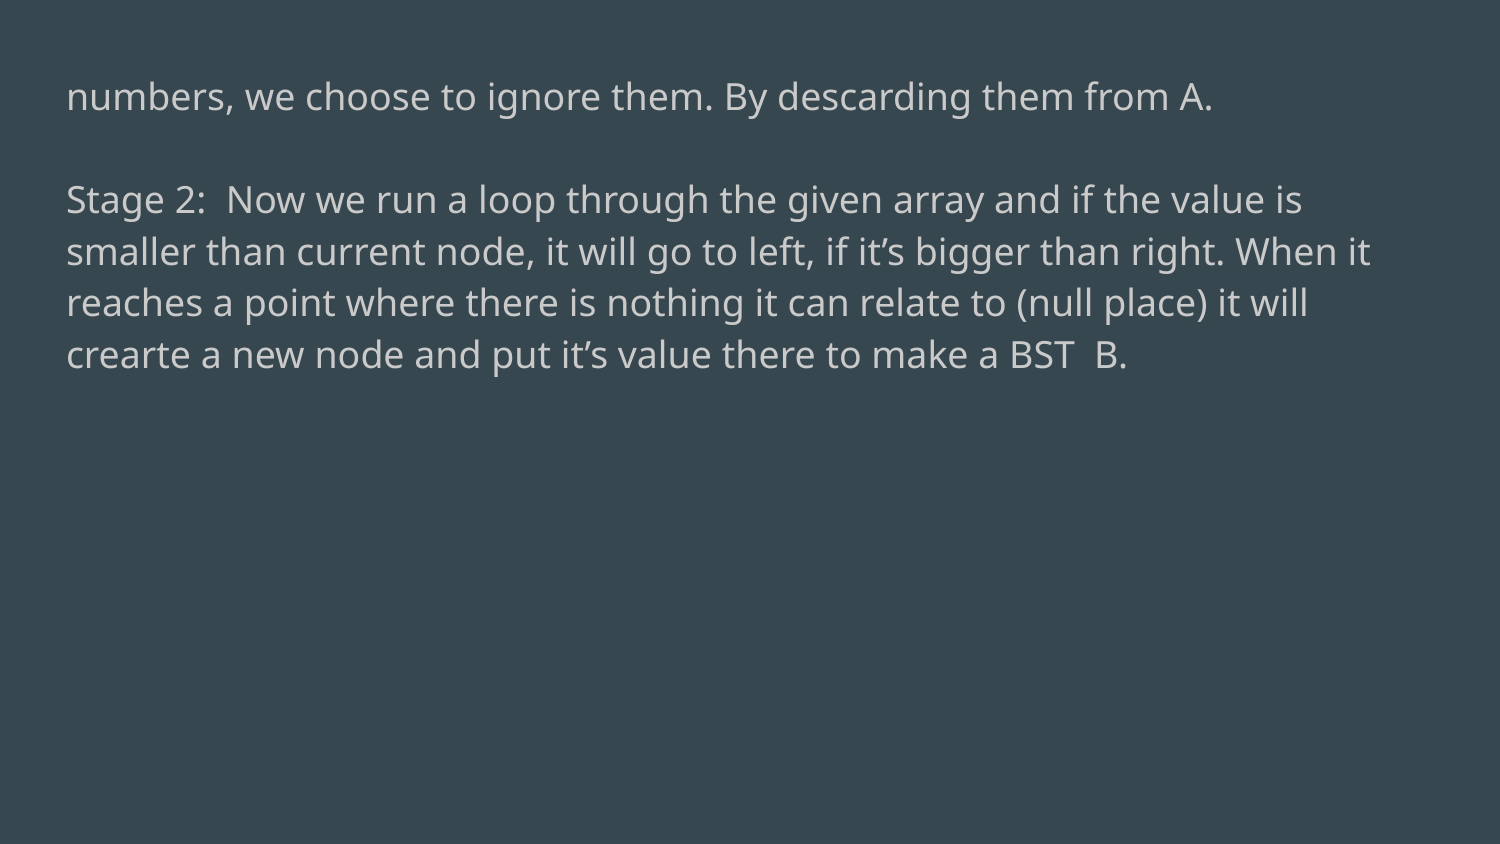

# numbers, we choose to ignore them. By descarding them from A.
Stage 2: Now we run a loop through the given array and if the value is smaller than current node, it will go to left, if it’s bigger than right. When it reaches a point where there is nothing it can relate to (null place) it will crearte a new node and put it’s value there to make a BST B.